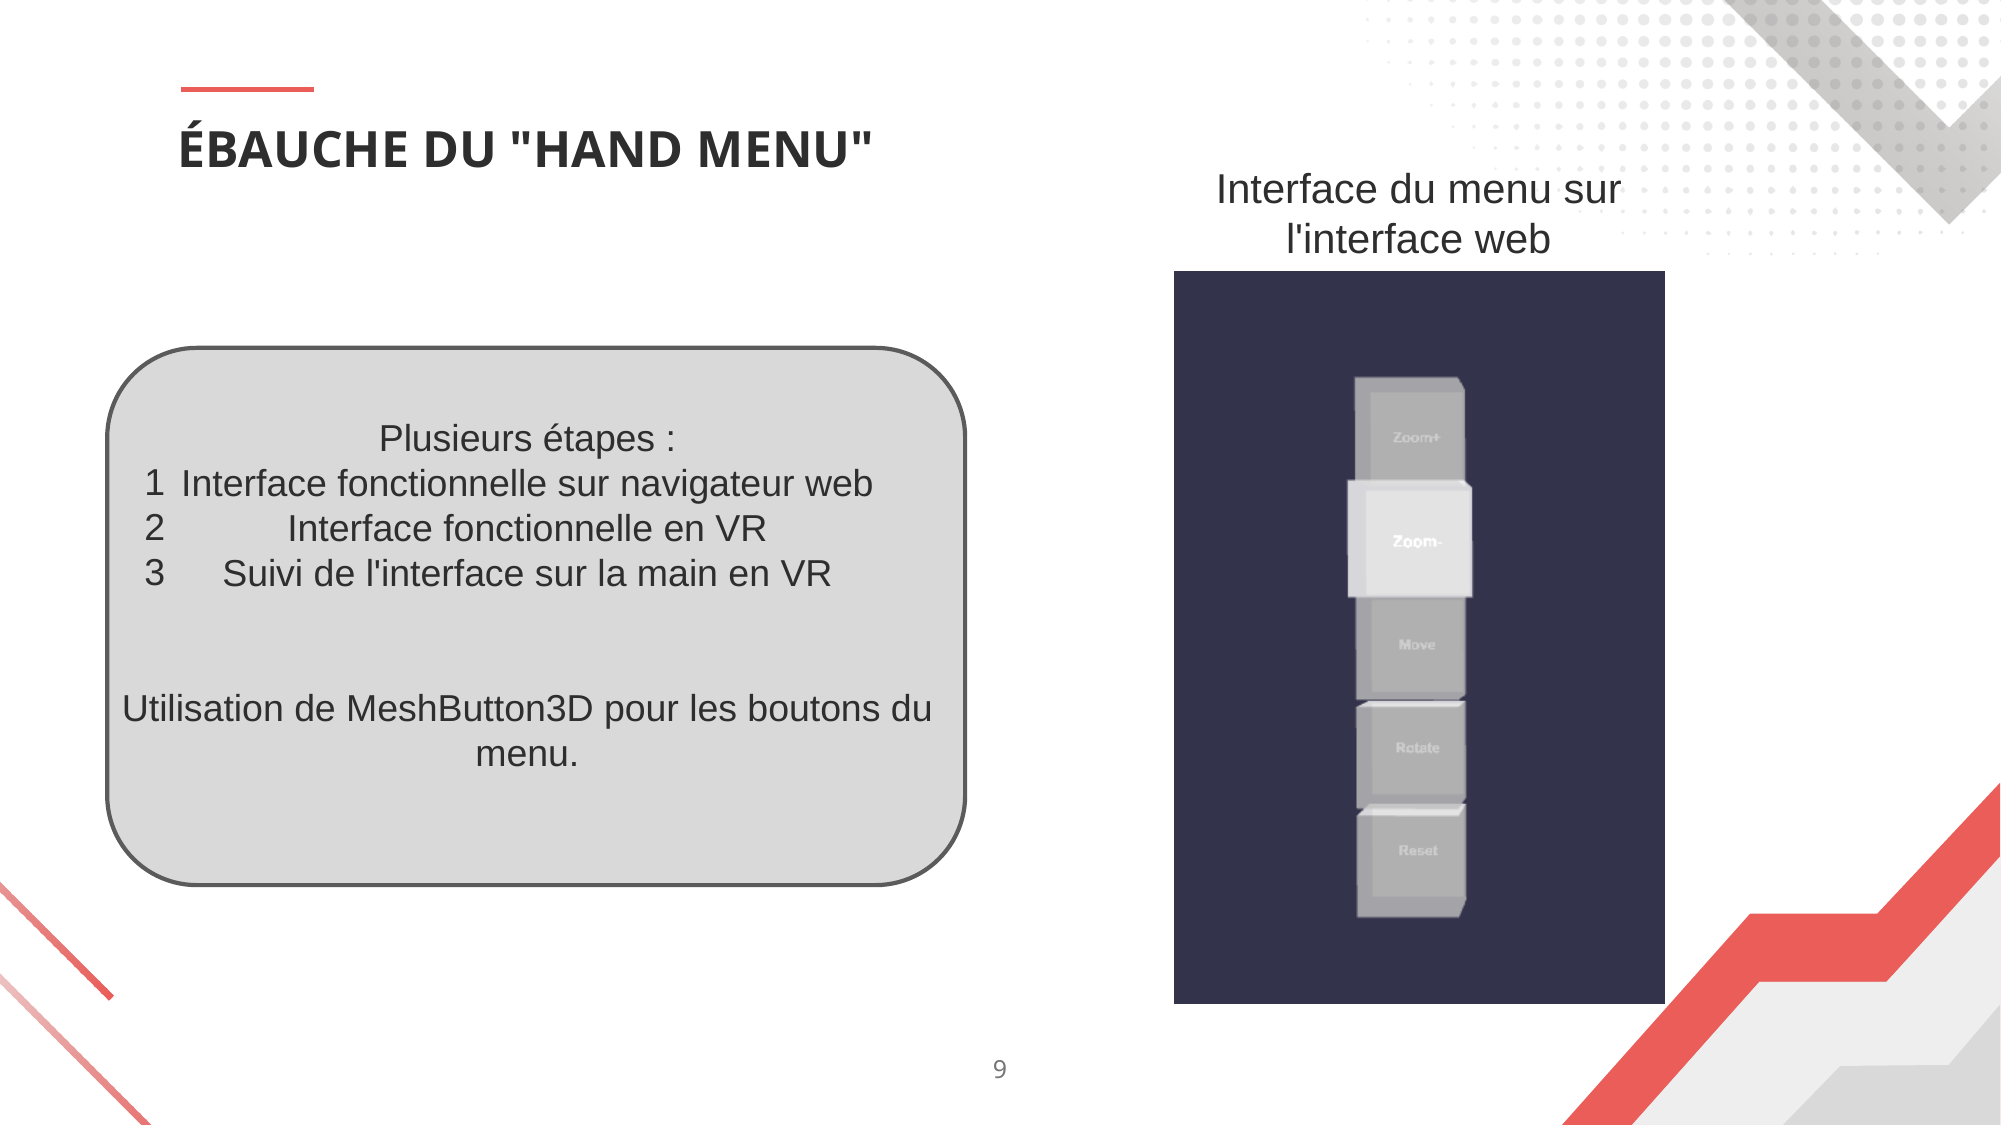

# ÉBAUCHE DU "HAND MENU"
Interface du menu sur l'interface web
Plusieurs étapes :
Interface fonctionnelle sur navigateur web
Interface fonctionnelle en VR
Suivi de l'interface sur la main en VR
Utilisation de MeshButton3D pour les boutons du menu.
1
2
3
9